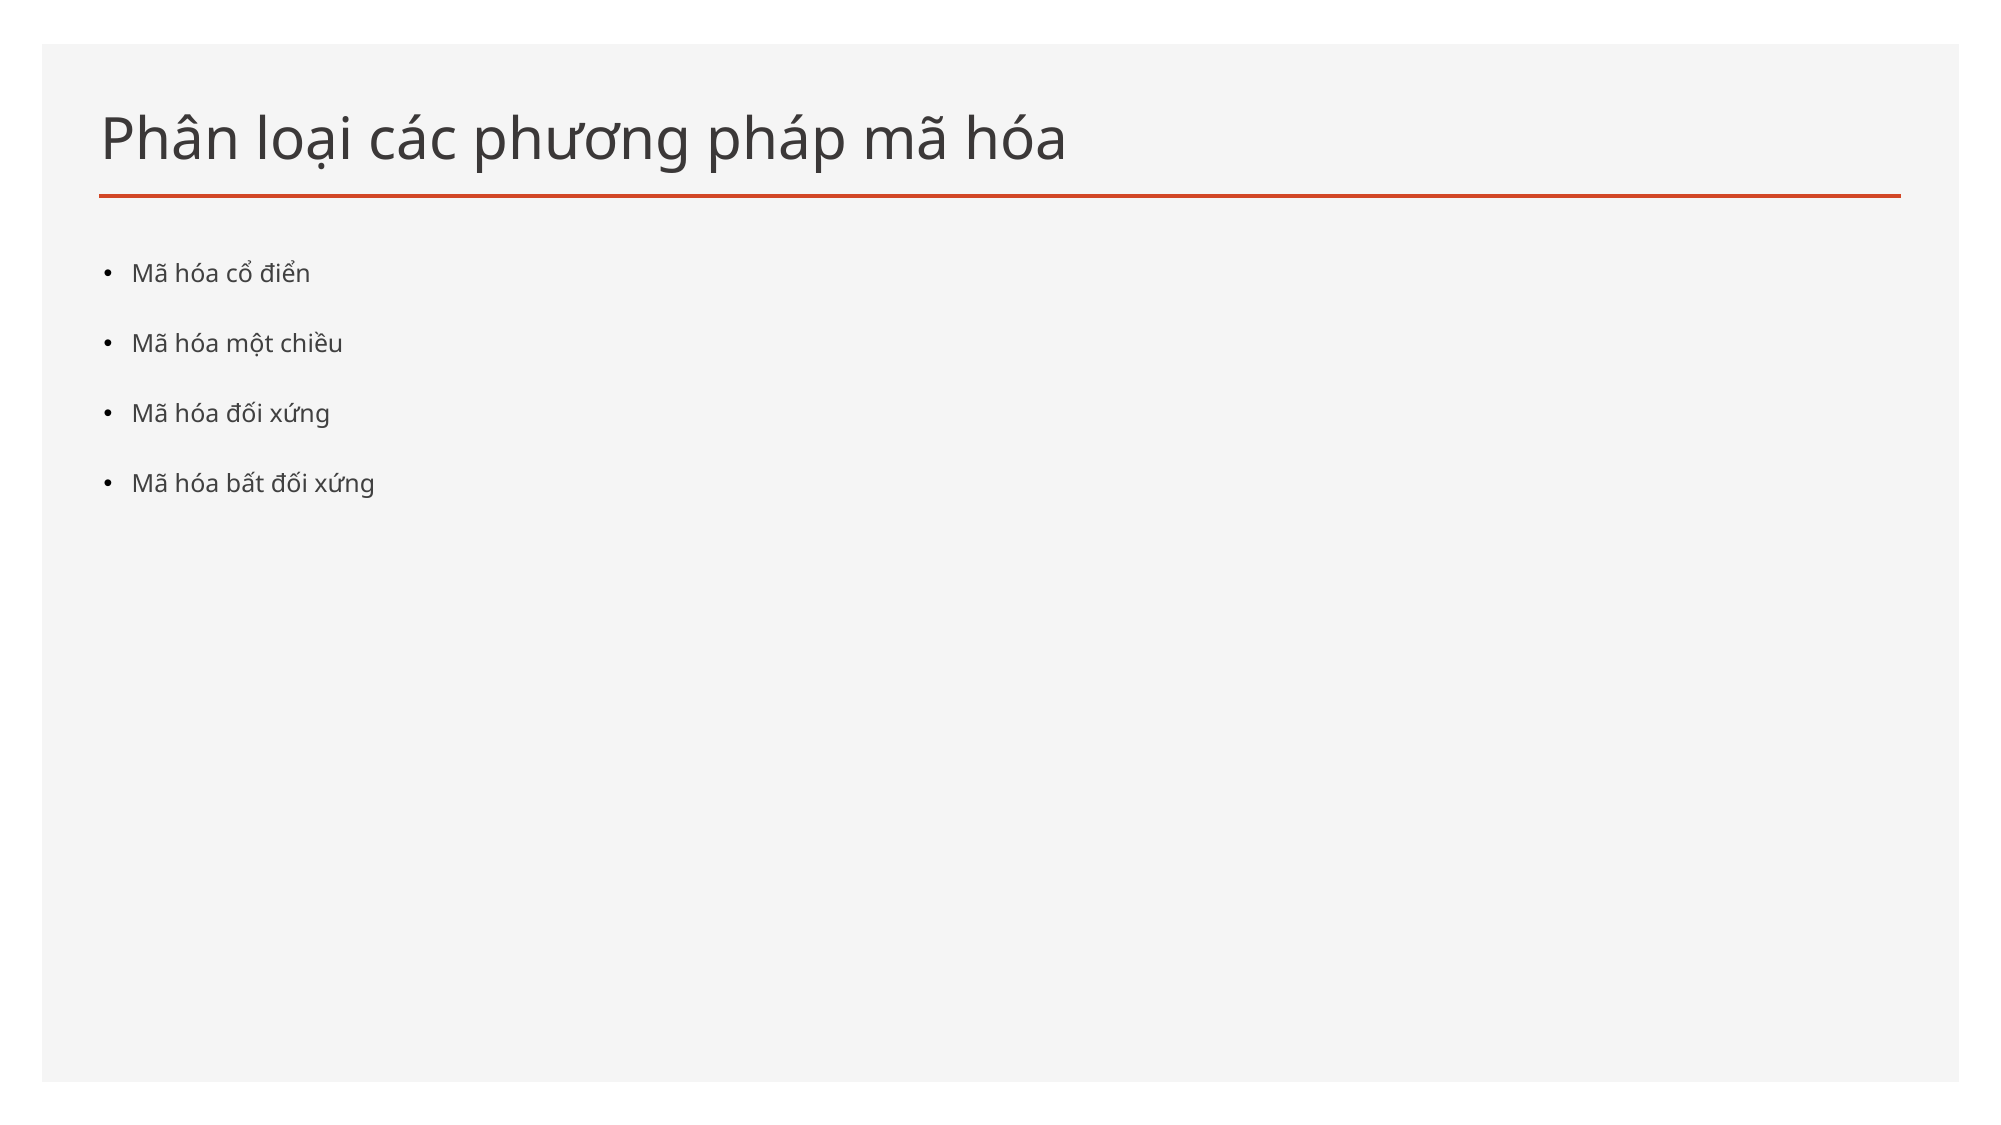

# Phân loại các phương pháp mã hóa
Mã hóa cổ điển
Mã hóa một chiều
Mã hóa đối xứng
Mã hóa bất đối xứng